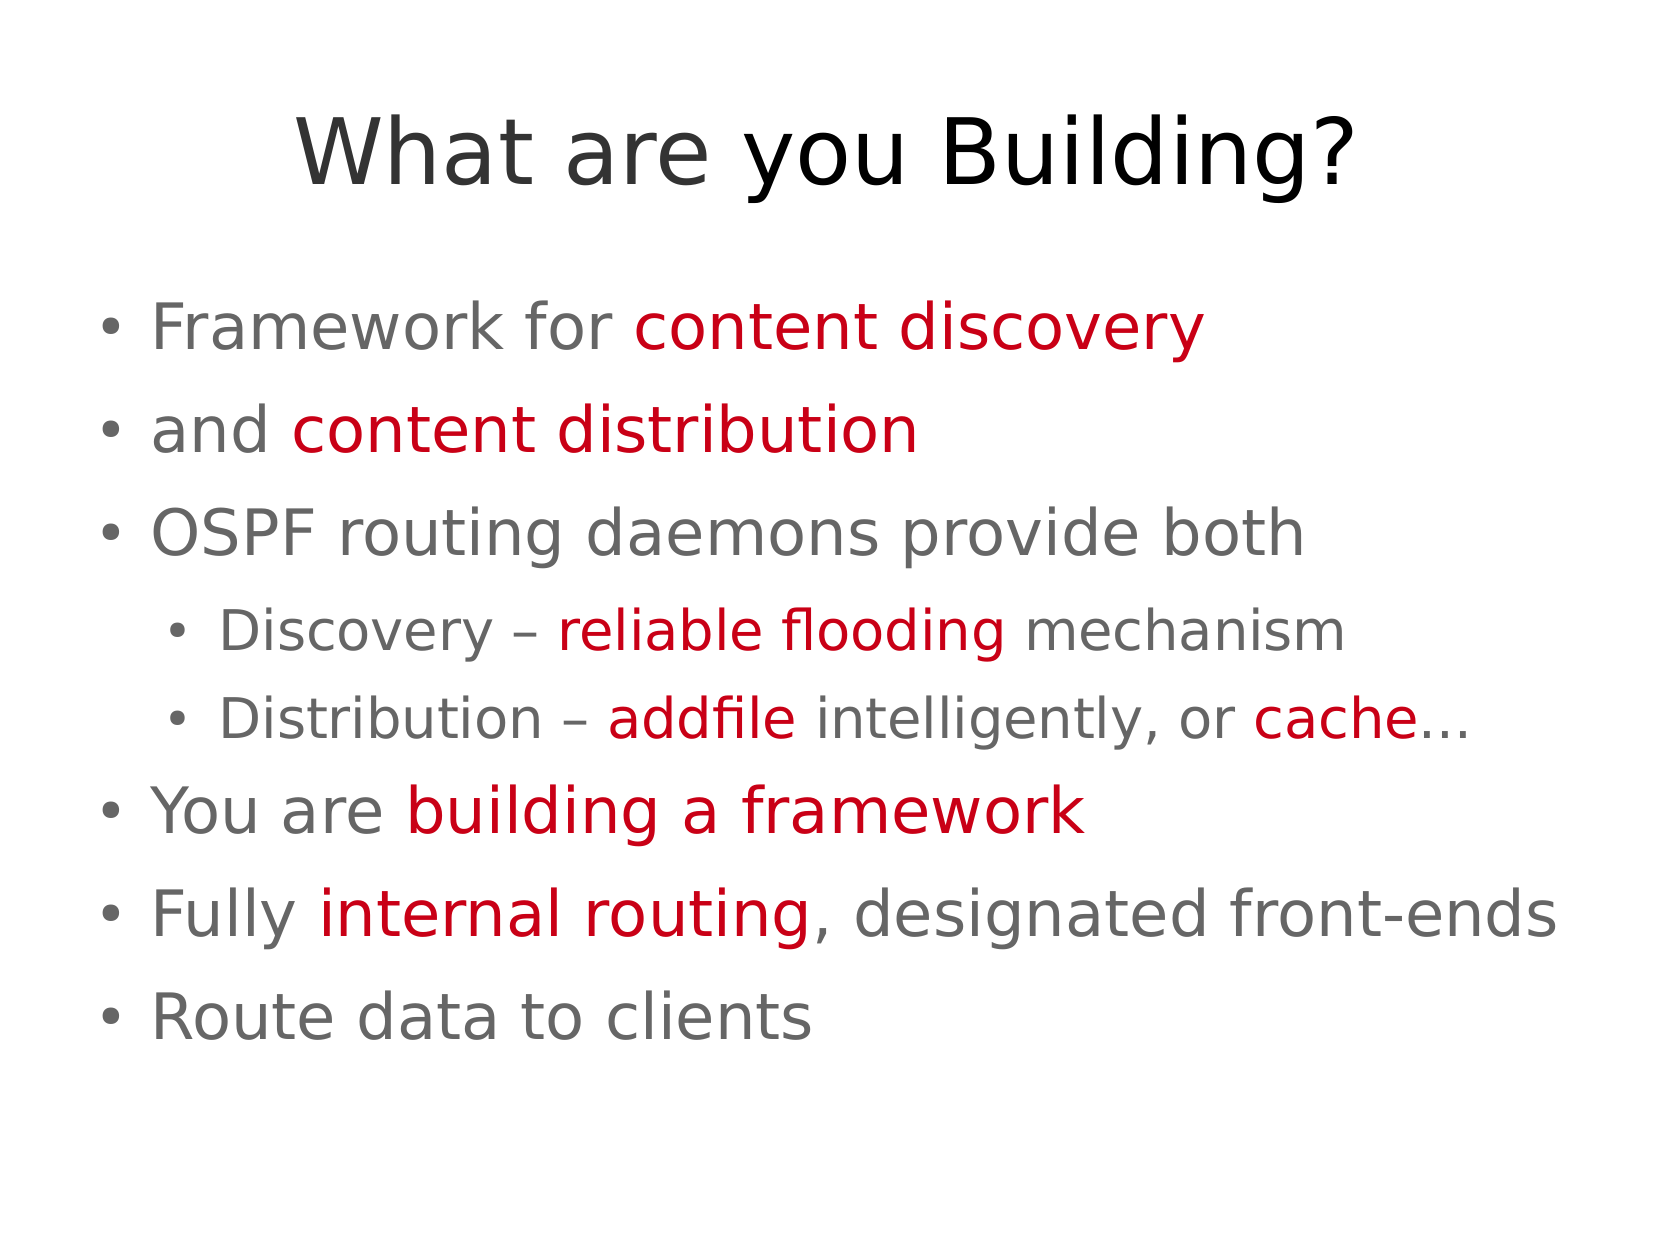

# What are you Building?
Framework for content discovery
and content distribution
OSPF routing daemons provide both
Discovery – reliable flooding mechanism
Distribution – addfile intelligently, or cache...
You are building a framework
Fully internal routing, designated front-ends
Route data to clients